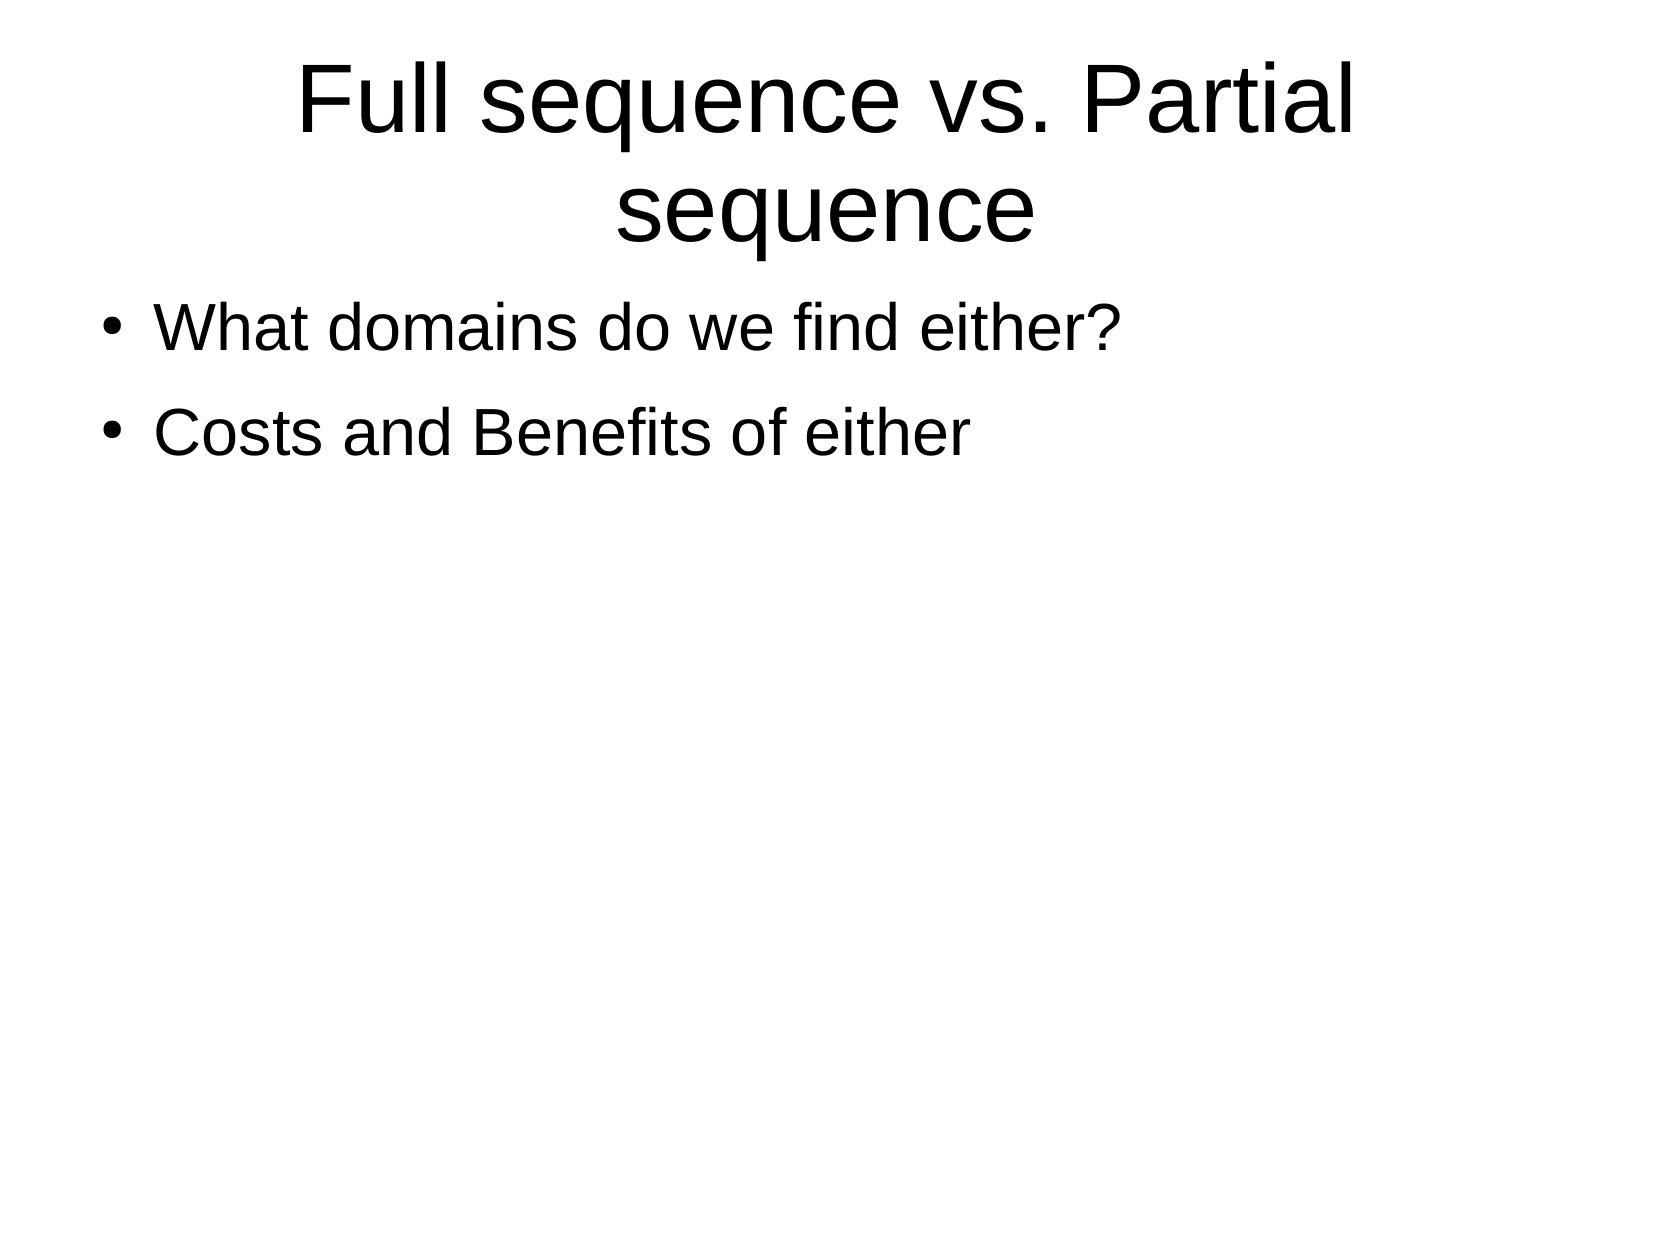

# Full sequence vs. Partial sequence
What domains do we find either?
Costs and Benefits of either